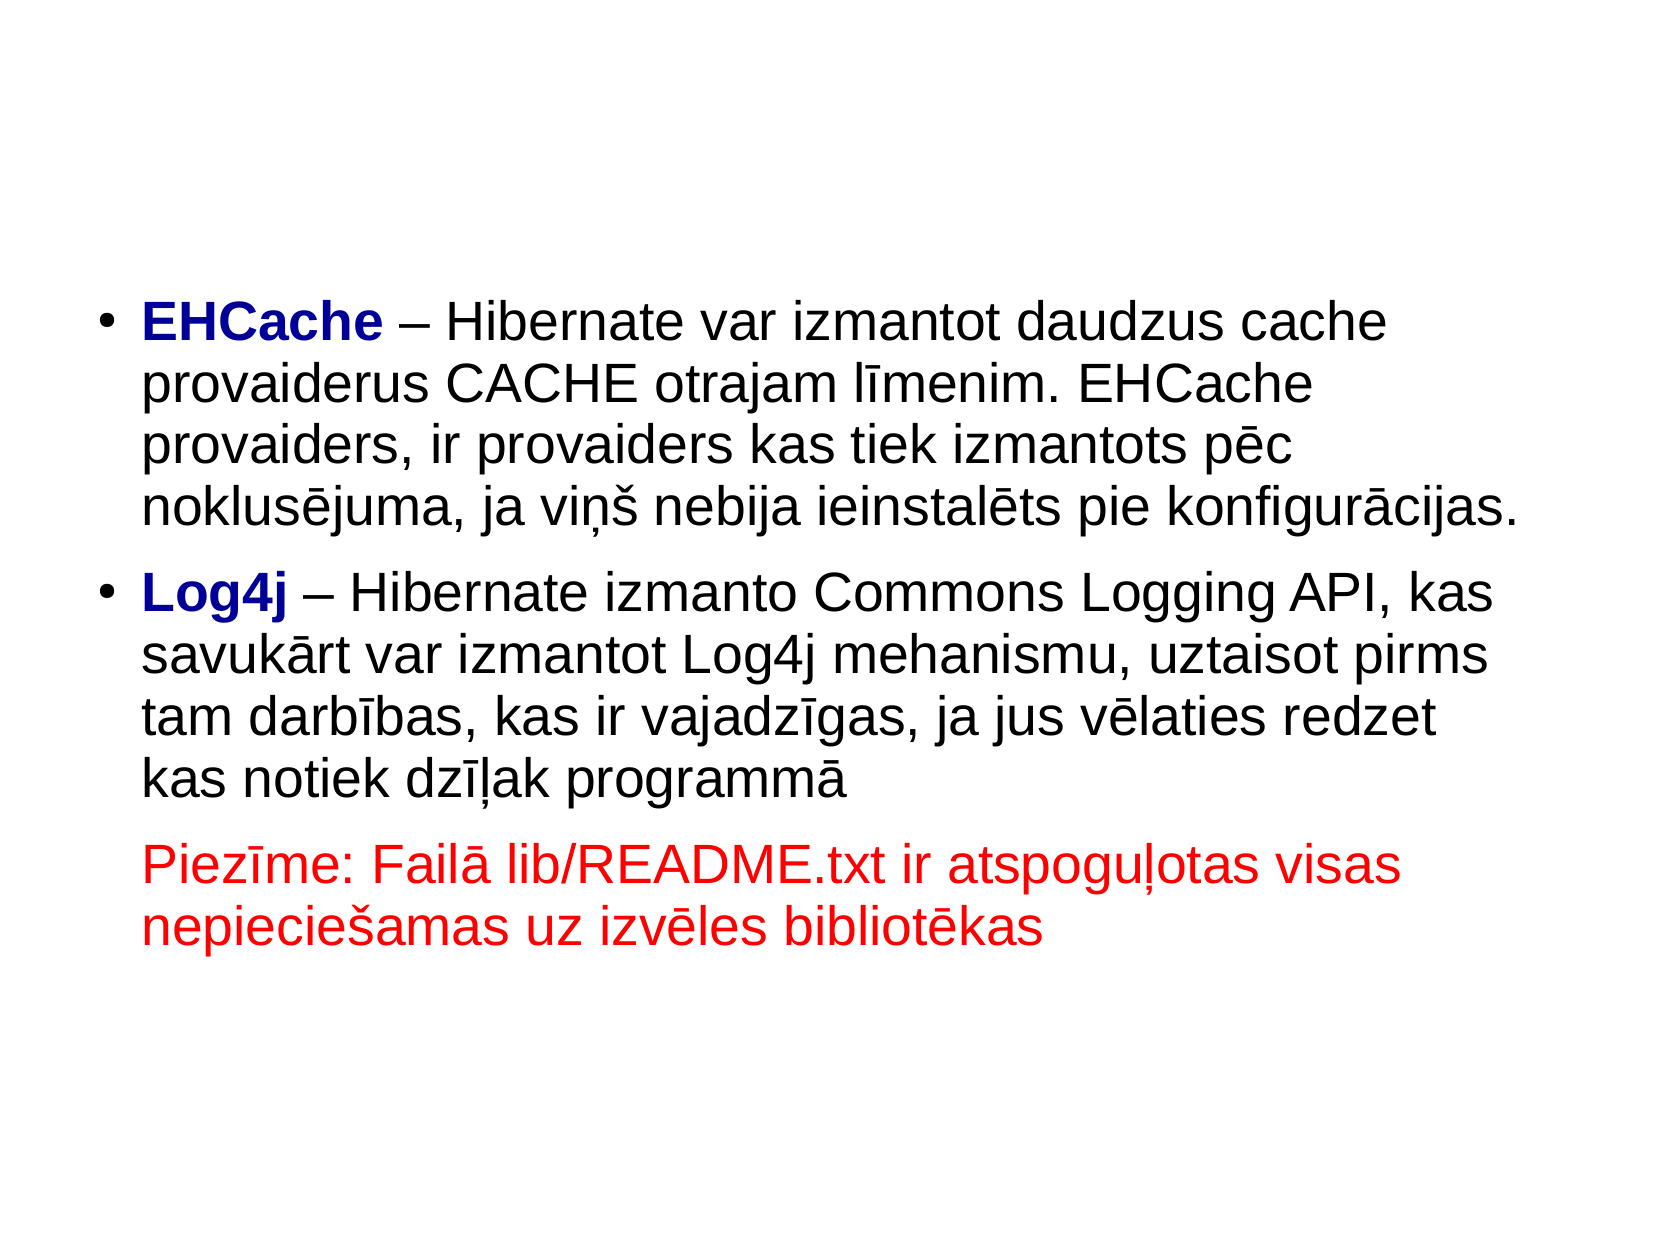

#
EHCache – Hibernate var izmantot daudzus cache provaiderus CACHE otrajam līmenim. EHCache provaiders, ir provaiders kas tiek izmantots pēc noklusējuma, ja viņš nebija ieinstalēts pie konfigurācijas.
Log4j – Hibernate izmanto Commons Logging API, kas savukārt var izmantot Log4j mehanismu, uztaisot pirms tam darbības, kas ir vajadzīgas, ja jus vēlaties redzet kas notiek dzīļak programmā
Piezīme: Failā lib/README.txt ir atspoguļotas visas nepieciešamas uz izvēles bibliotēkas